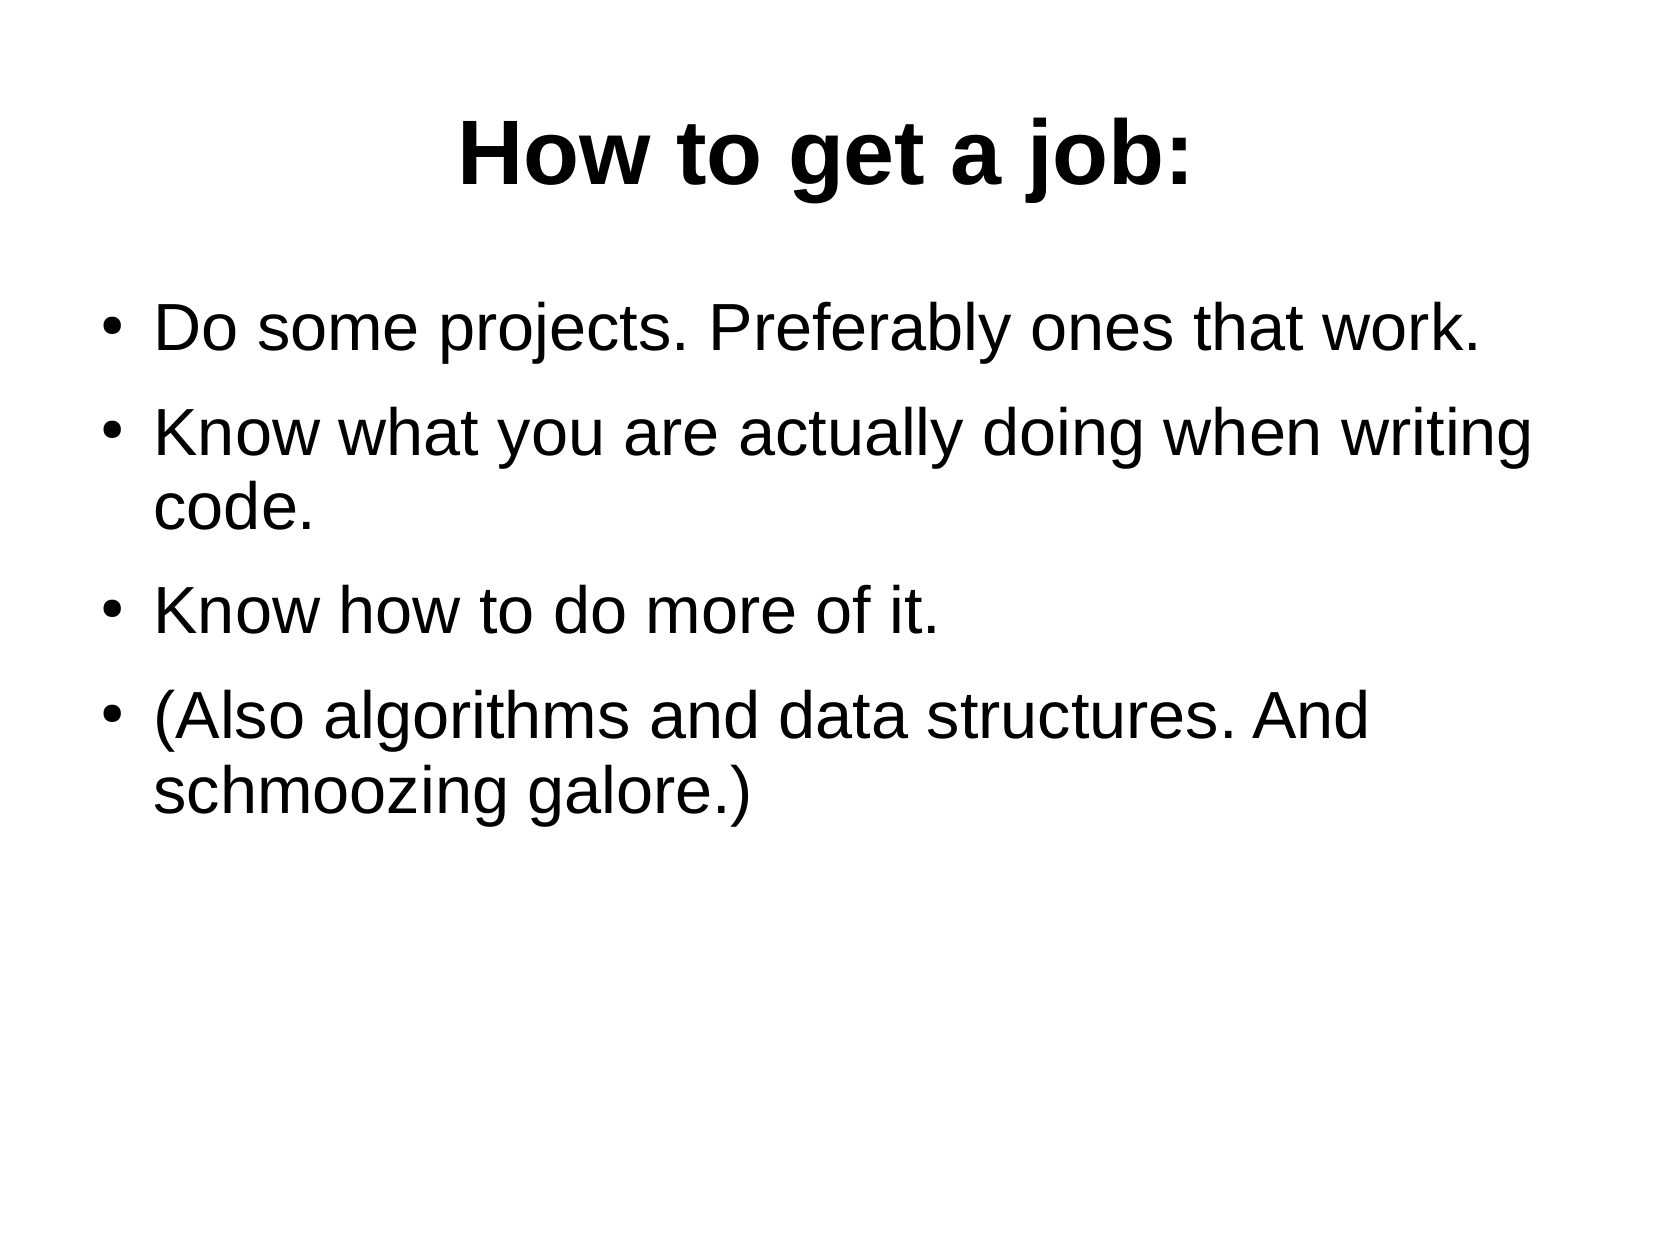

# How to get a job:
Do some projects. Preferably ones that work.
Know what you are actually doing when writing code.
Know how to do more of it.
(Also algorithms and data structures. And schmoozing galore.)